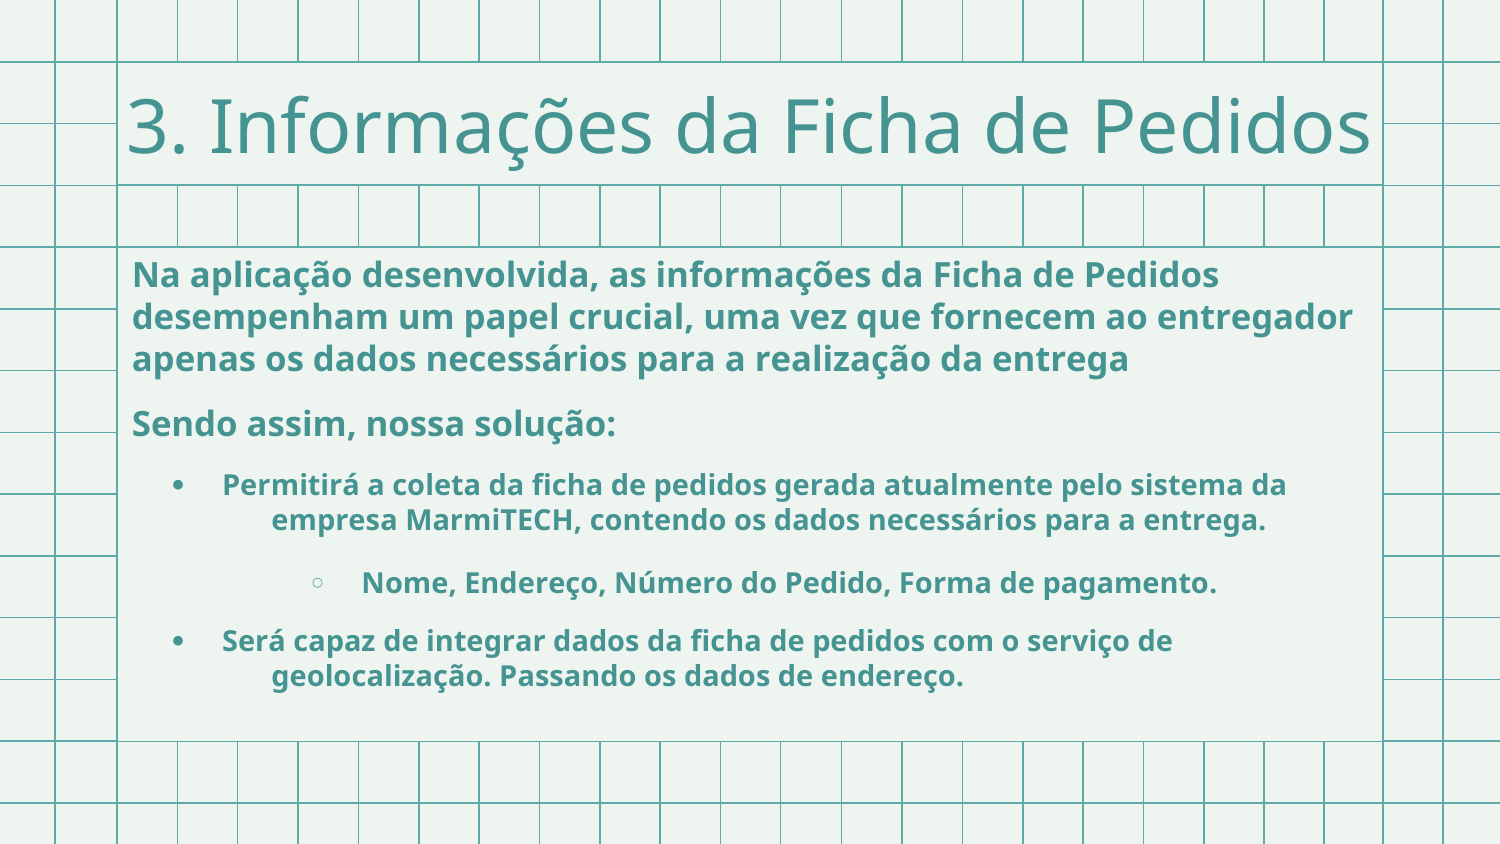

# 3. Informações da Ficha de Pedidos
Na aplicação desenvolvida, as informações da Ficha de Pedidos desempenham um papel crucial, uma vez que fornecem ao entregador apenas os dados necessários para a realização da entrega
Sendo assim, nossa solução:
Permitirá a coleta da ficha de pedidos gerada atualmente pelo sistema da empresa MarmiTECH, contendo os dados necessários para a entrega.
Nome, Endereço, Número do Pedido, Forma de pagamento.
Será capaz de integrar dados da ficha de pedidos com o serviço de geolocalização. Passando os dados de endereço.